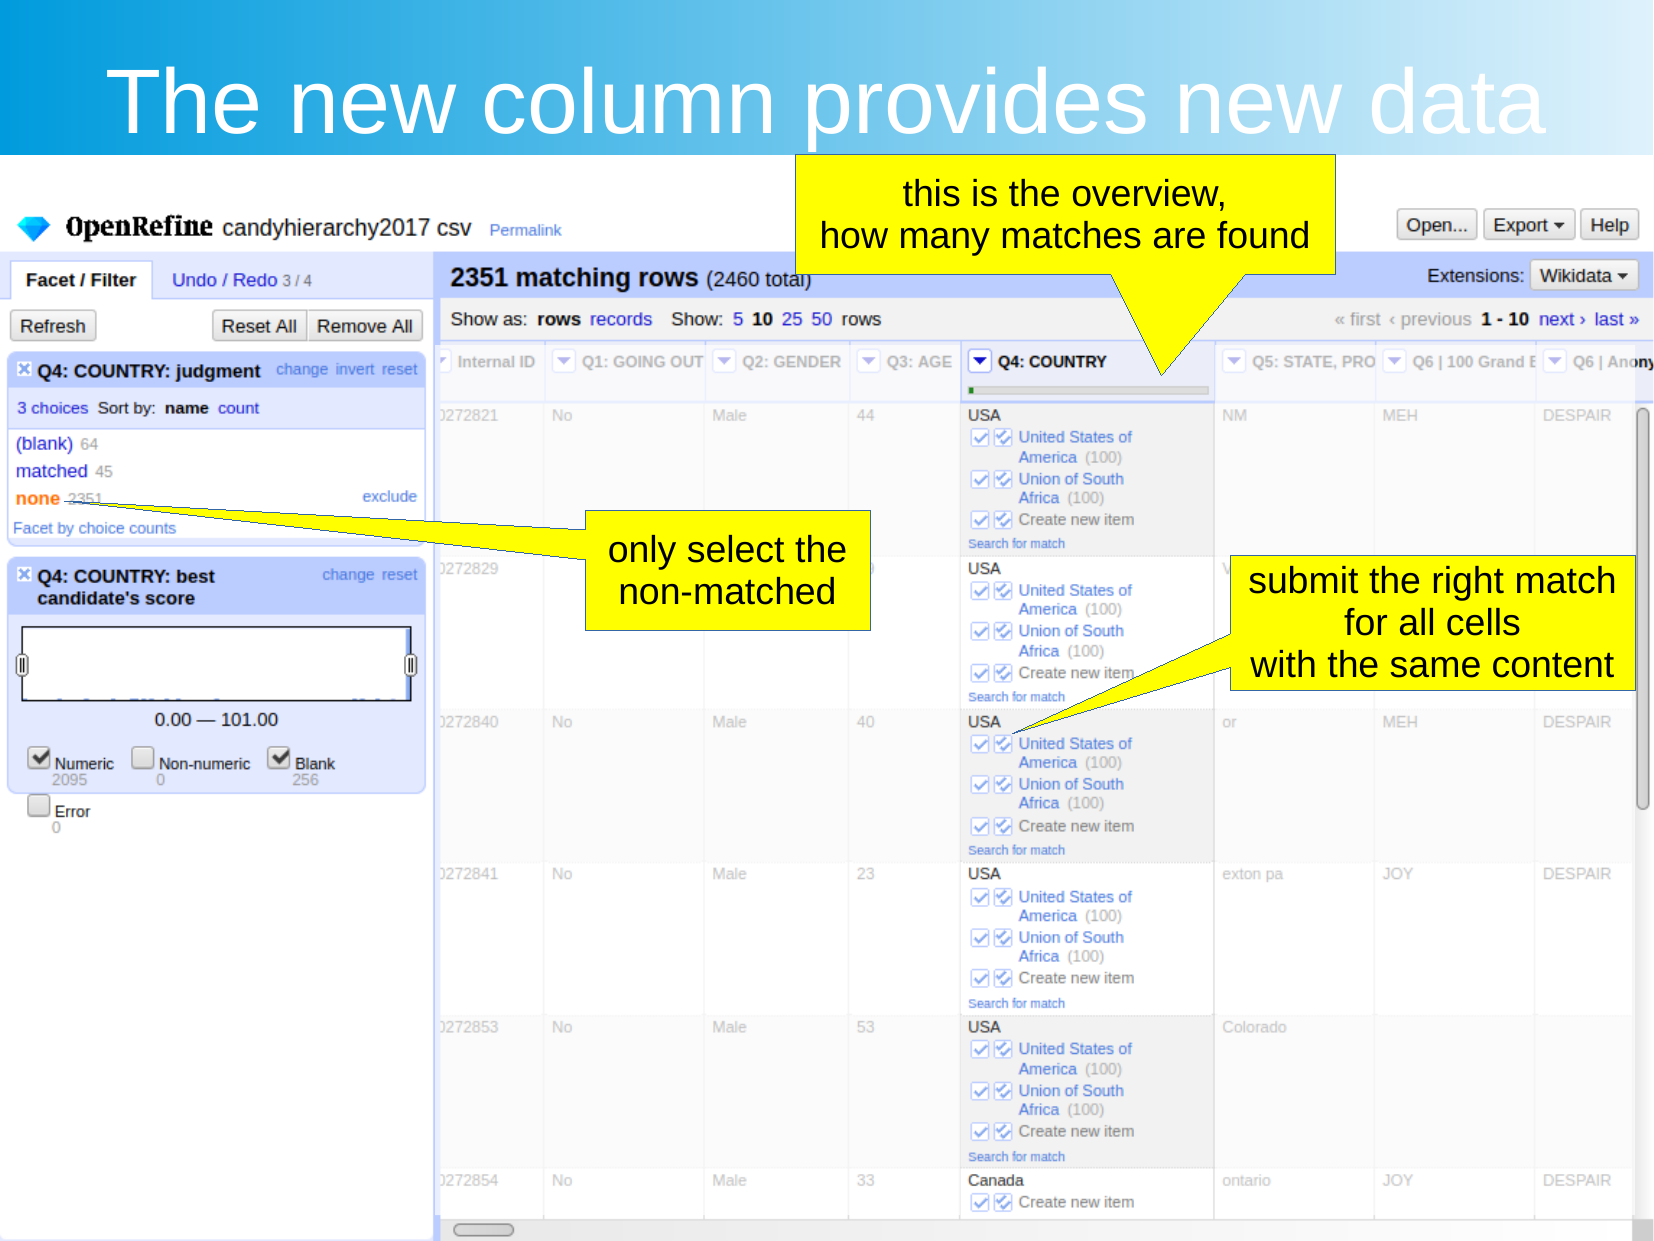

# The new column provides new data
this is the overview,
how many matches are found
only select the
non-matched
submit the right match
for all cells
with the same content